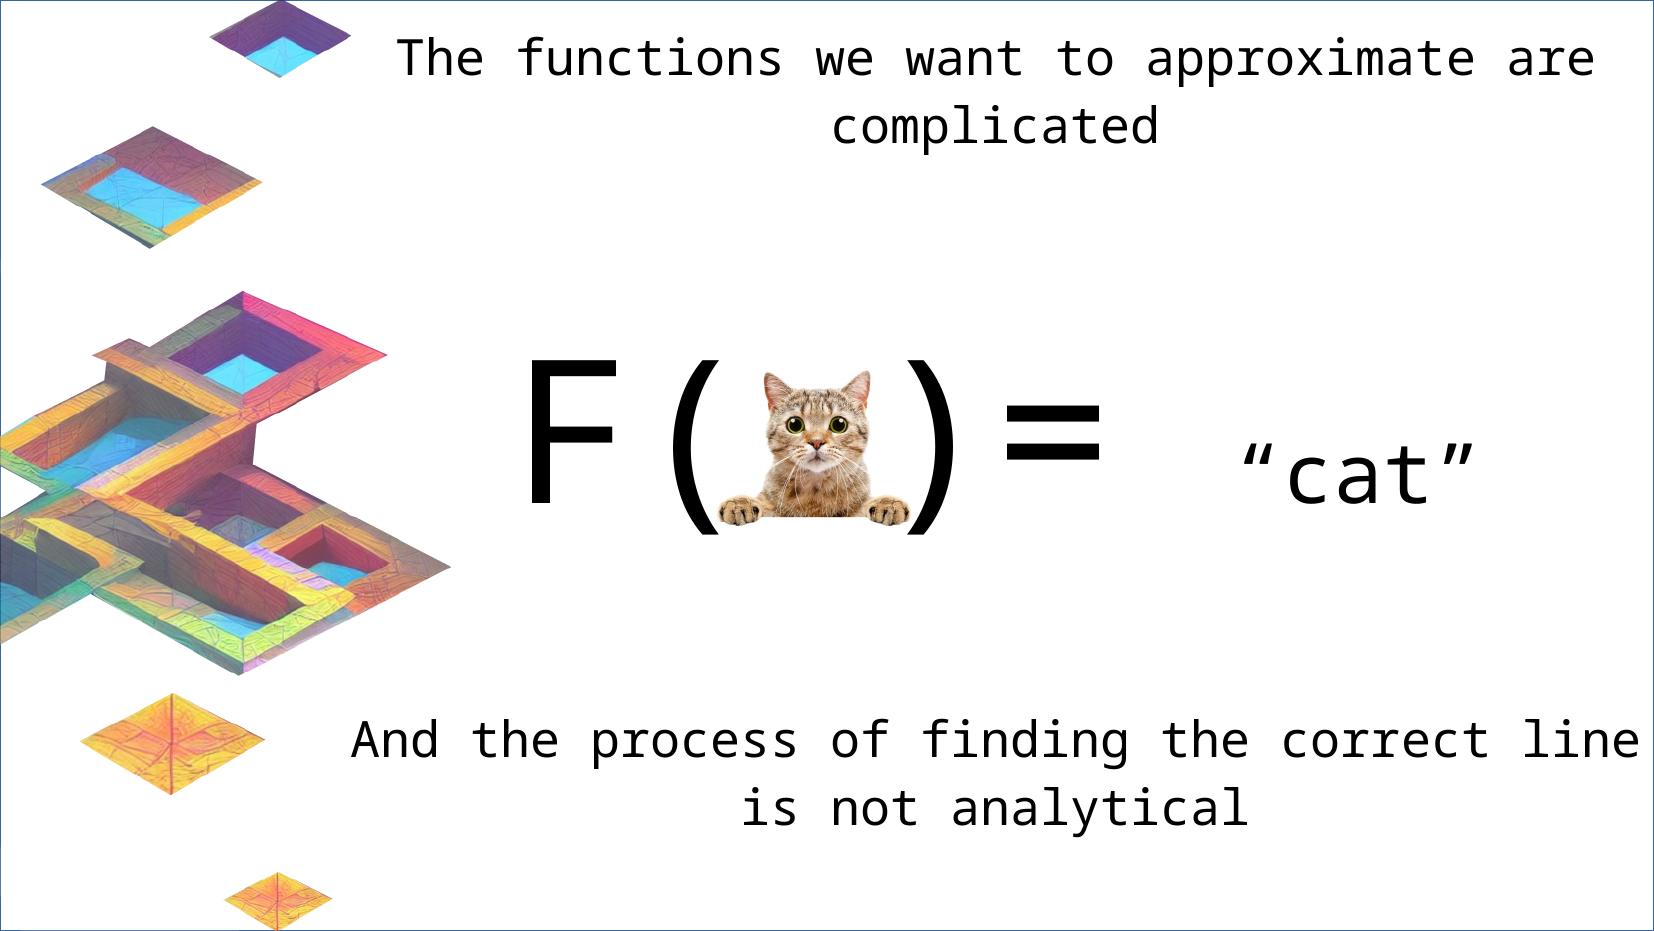

The functions we want to approximate are complicated
# F( )= “cat”
And the process of finding the correct line is not analytical
[0,1,0,0,0,0,0,0,0, … , 0, 0]
R(1.000.000) → R(1000)